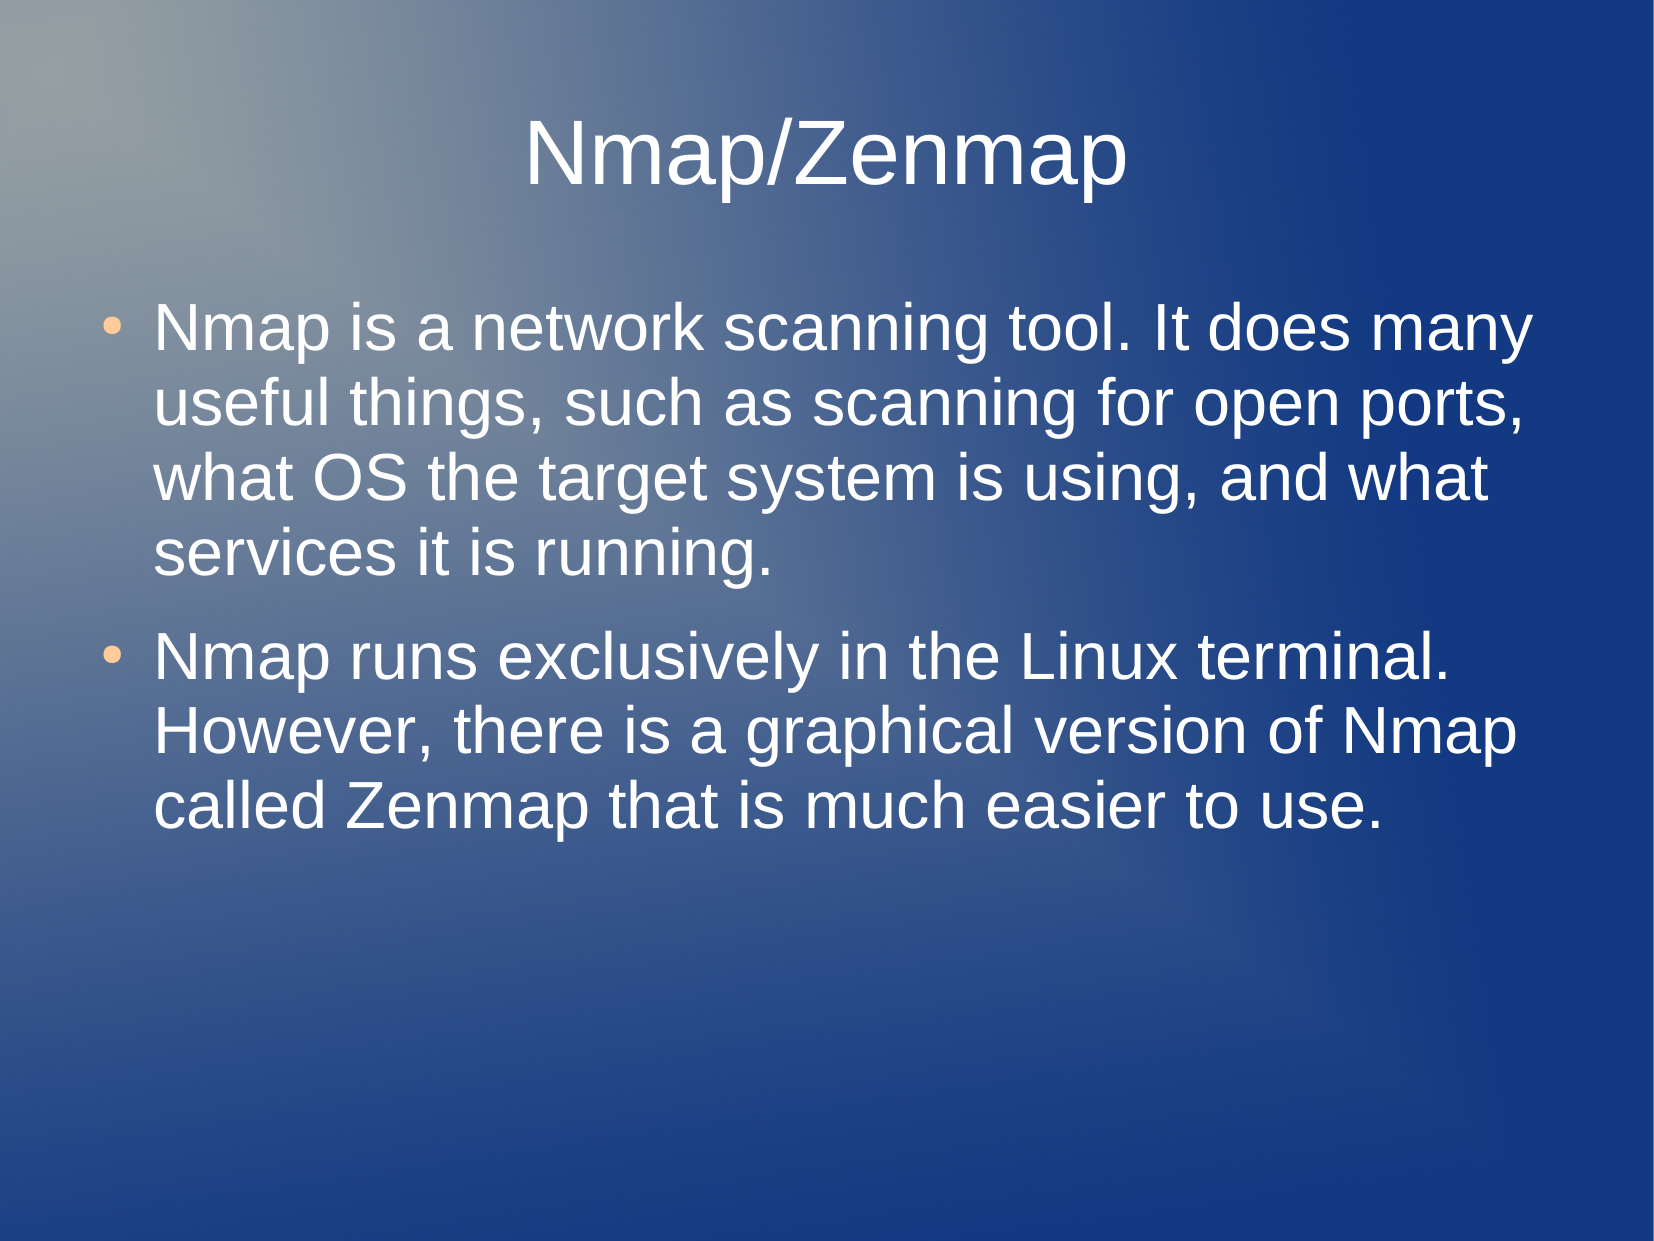

# Nmap/Zenmap
Nmap is a network scanning tool. It does many useful things, such as scanning for open ports, what OS the target system is using, and what services it is running.
Nmap runs exclusively in the Linux terminal. However, there is a graphical version of Nmap called Zenmap that is much easier to use.